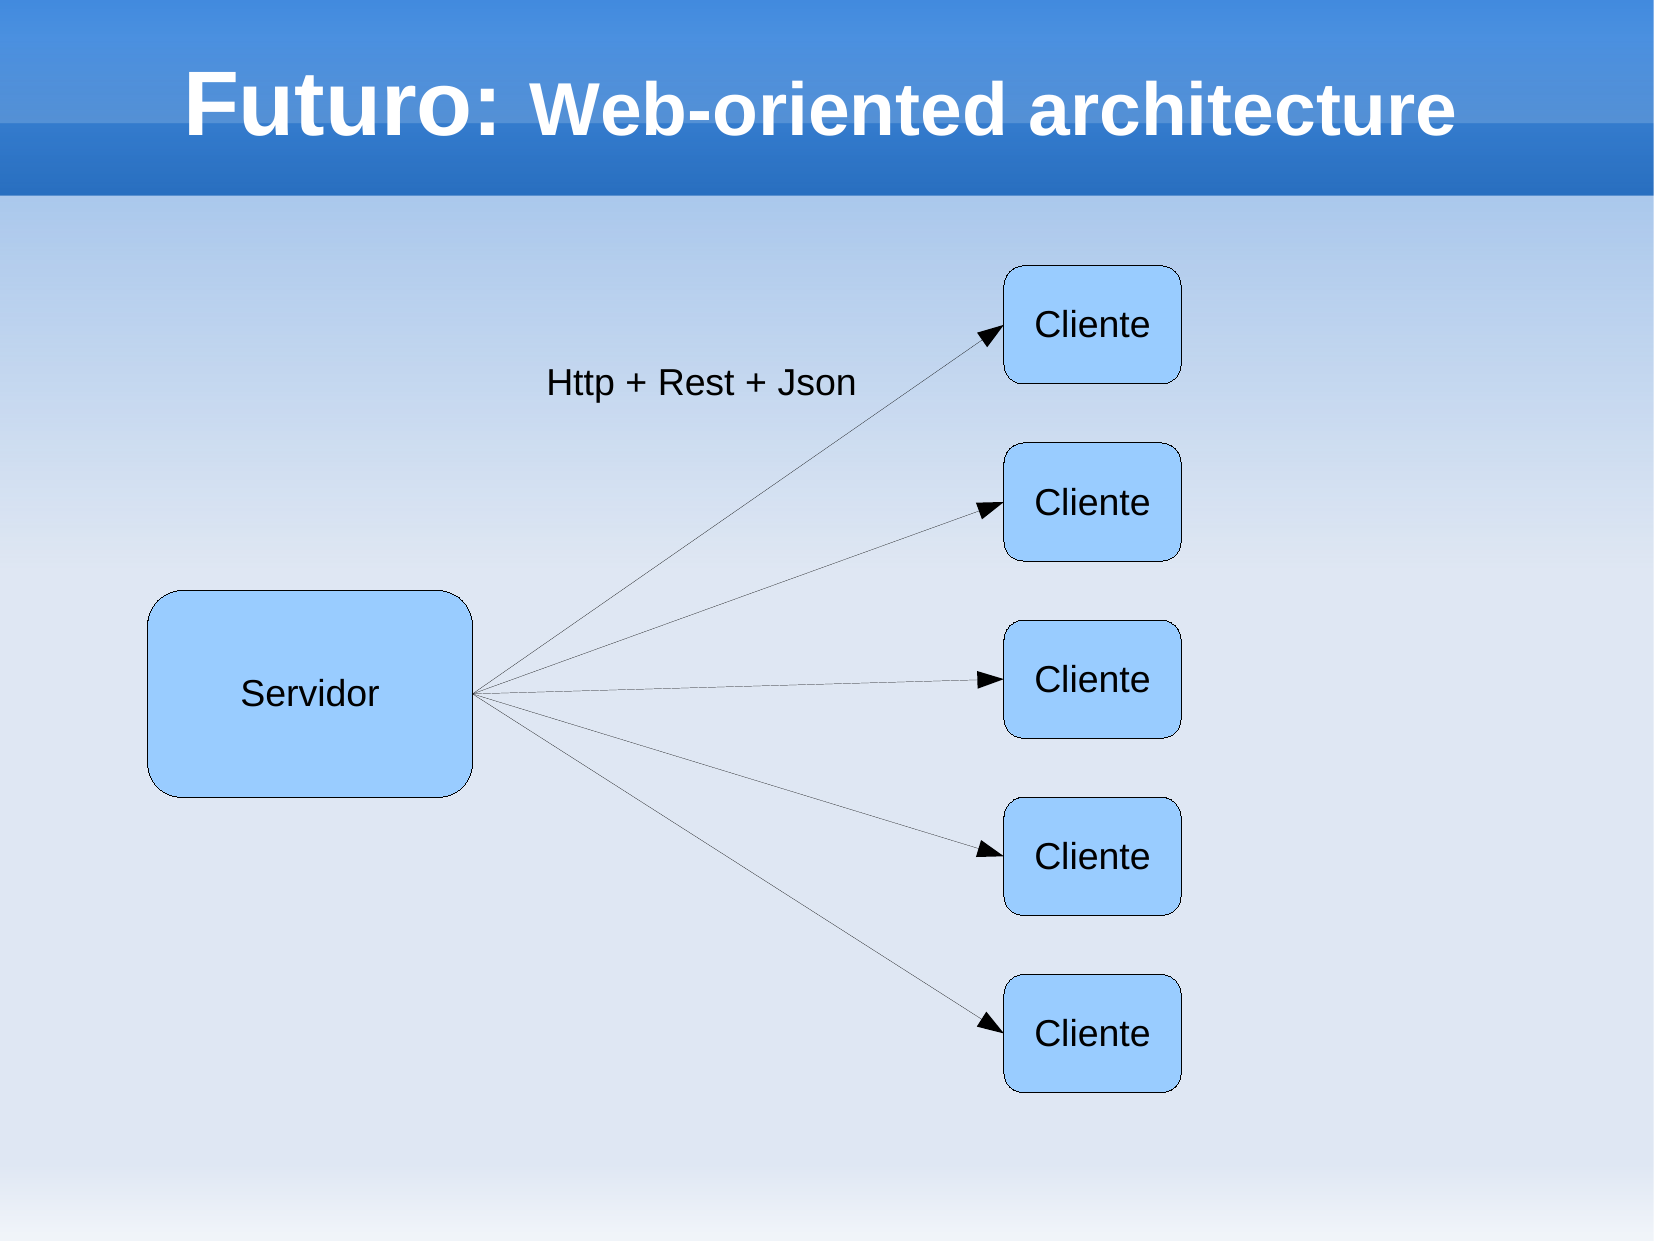

# Futuro: Web-oriented architecture
Cliente
Http + Rest + Json
Cliente
Servidor
Cliente
Cliente
Cliente